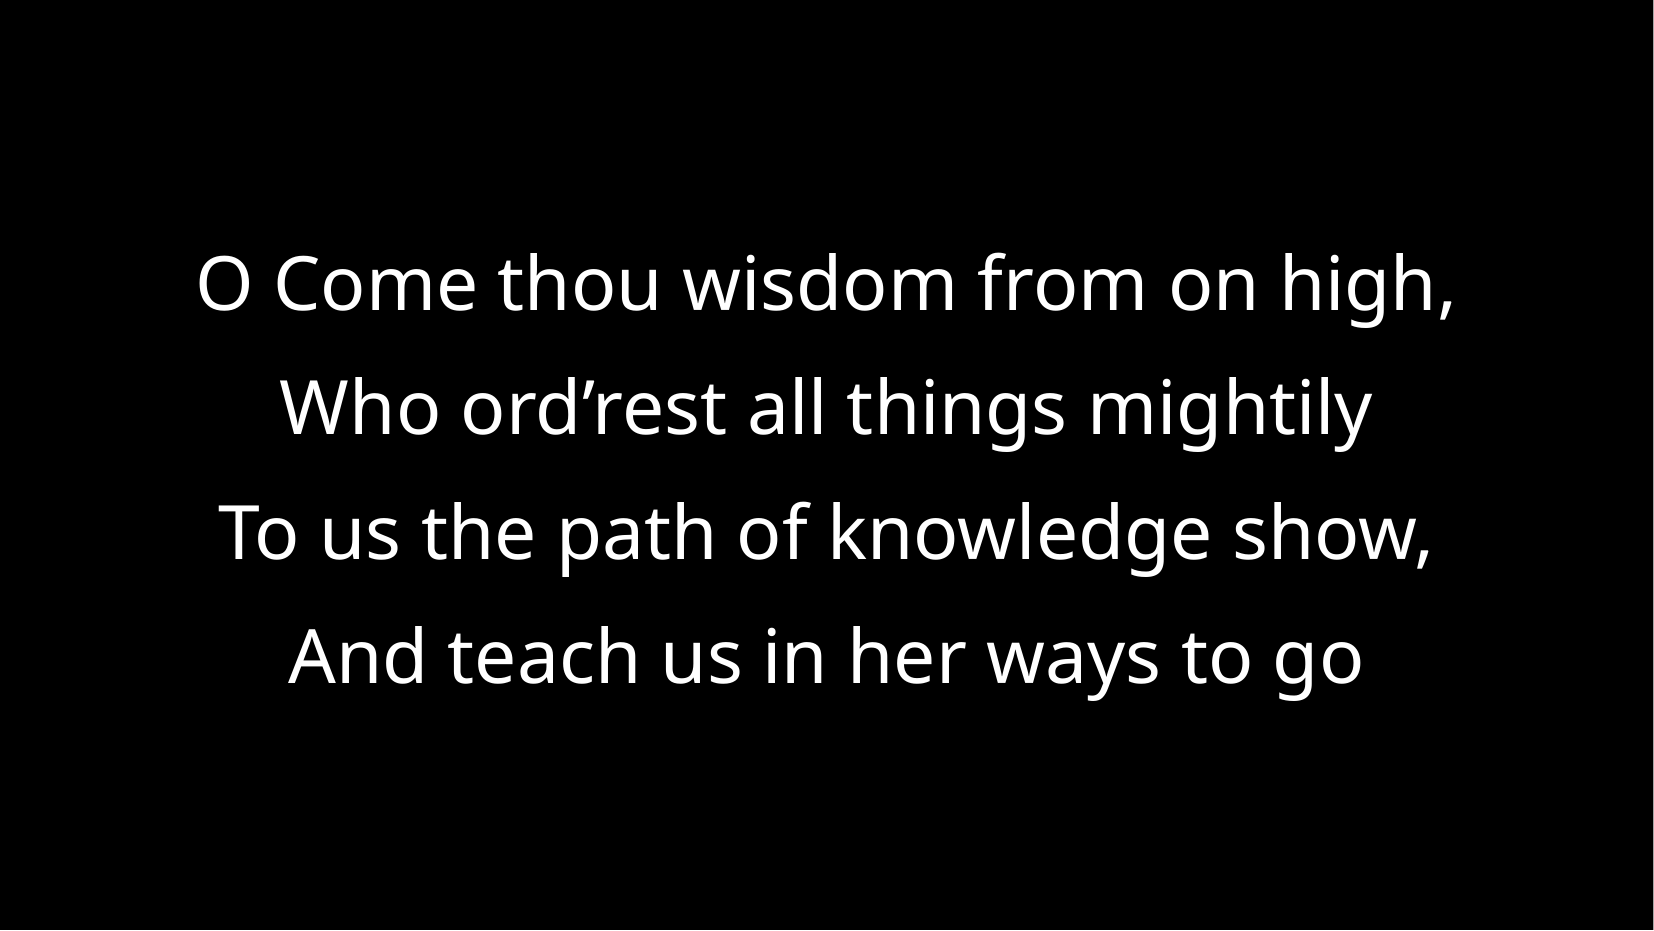

#
O Come thou wisdom from on high,
Who ord’rest all things mightily
To us the path of knowledge show,
And teach us in her ways to go